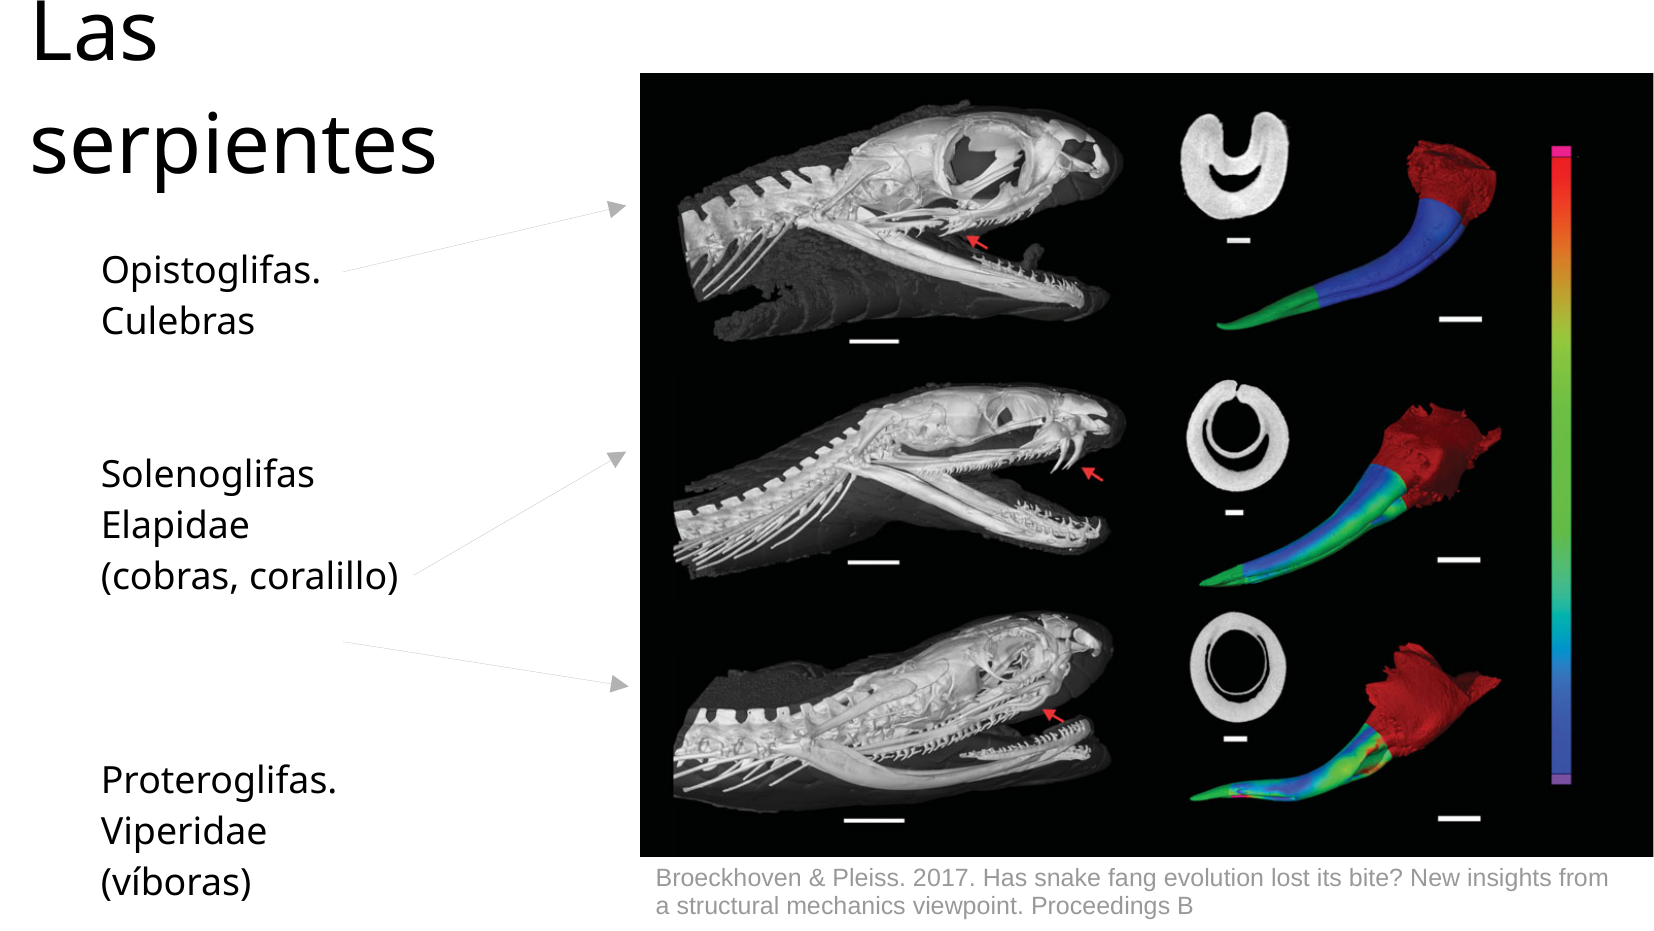

# Las serpientes
Opistoglifas.
Culebras
Solenoglifas
Elapidae
(cobras, coralillo)
Proteroglifas.
Viperidae
(víboras)
Broeckhoven & Pleiss. 2017. Has snake fang evolution lost its bite? New insights from
a structural mechanics viewpoint. Proceedings B